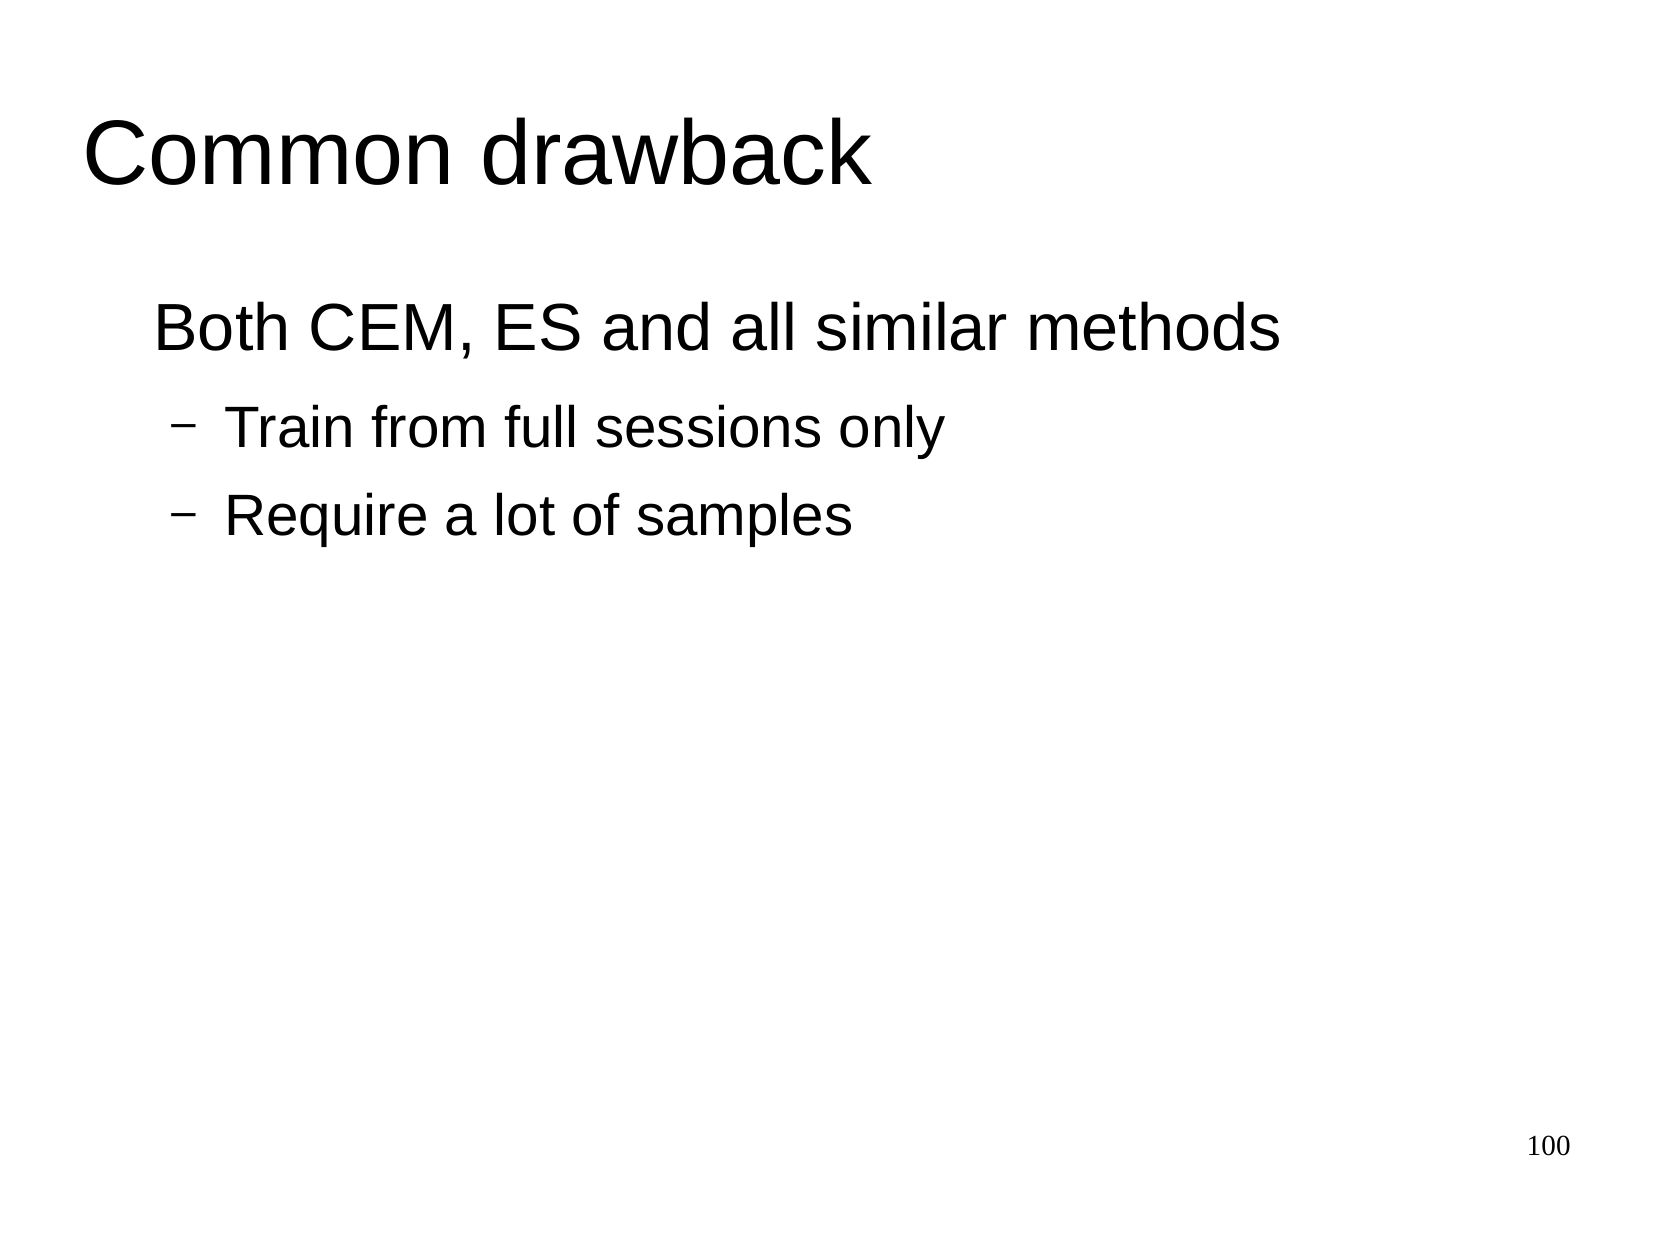

# Common drawback
Both CEM, ES and all similar methods
Train from full sessions only
Require a lot of samples
100